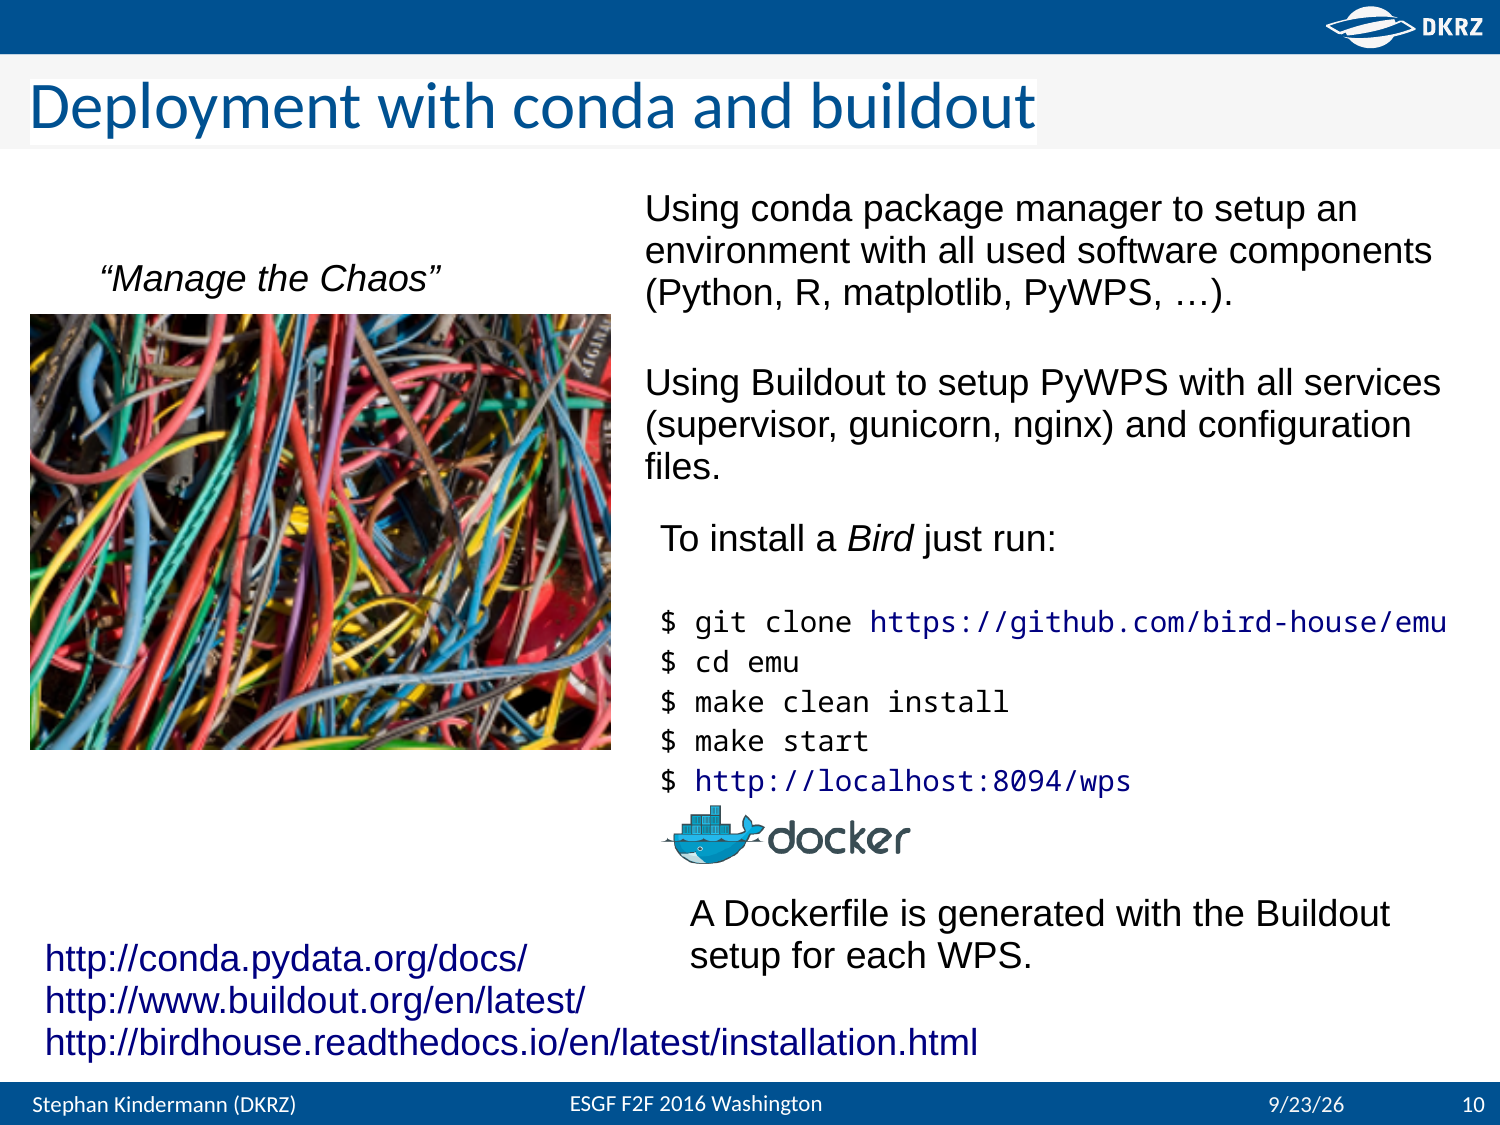

# Deployment with conda and buildout
Using conda package manager to setup an environment with all used software components (Python, R, matplotlib, PyWPS, …).
“Manage the Chaos”
Using Buildout to setup PyWPS with all services (supervisor, gunicorn, nginx) and configuration files.
To install a Bird just run:
$ git clone https://github.com/bird-house/emu
$ cd emu
$ make clean install
$ make start
$ http://localhost:8094/wps
A Dockerfile is generated with the Buildout setup for each WPS.
http://conda.pydata.org/docs/
http://www.buildout.org/en/latest/
http://birdhouse.readthedocs.io/en/latest/installation.html